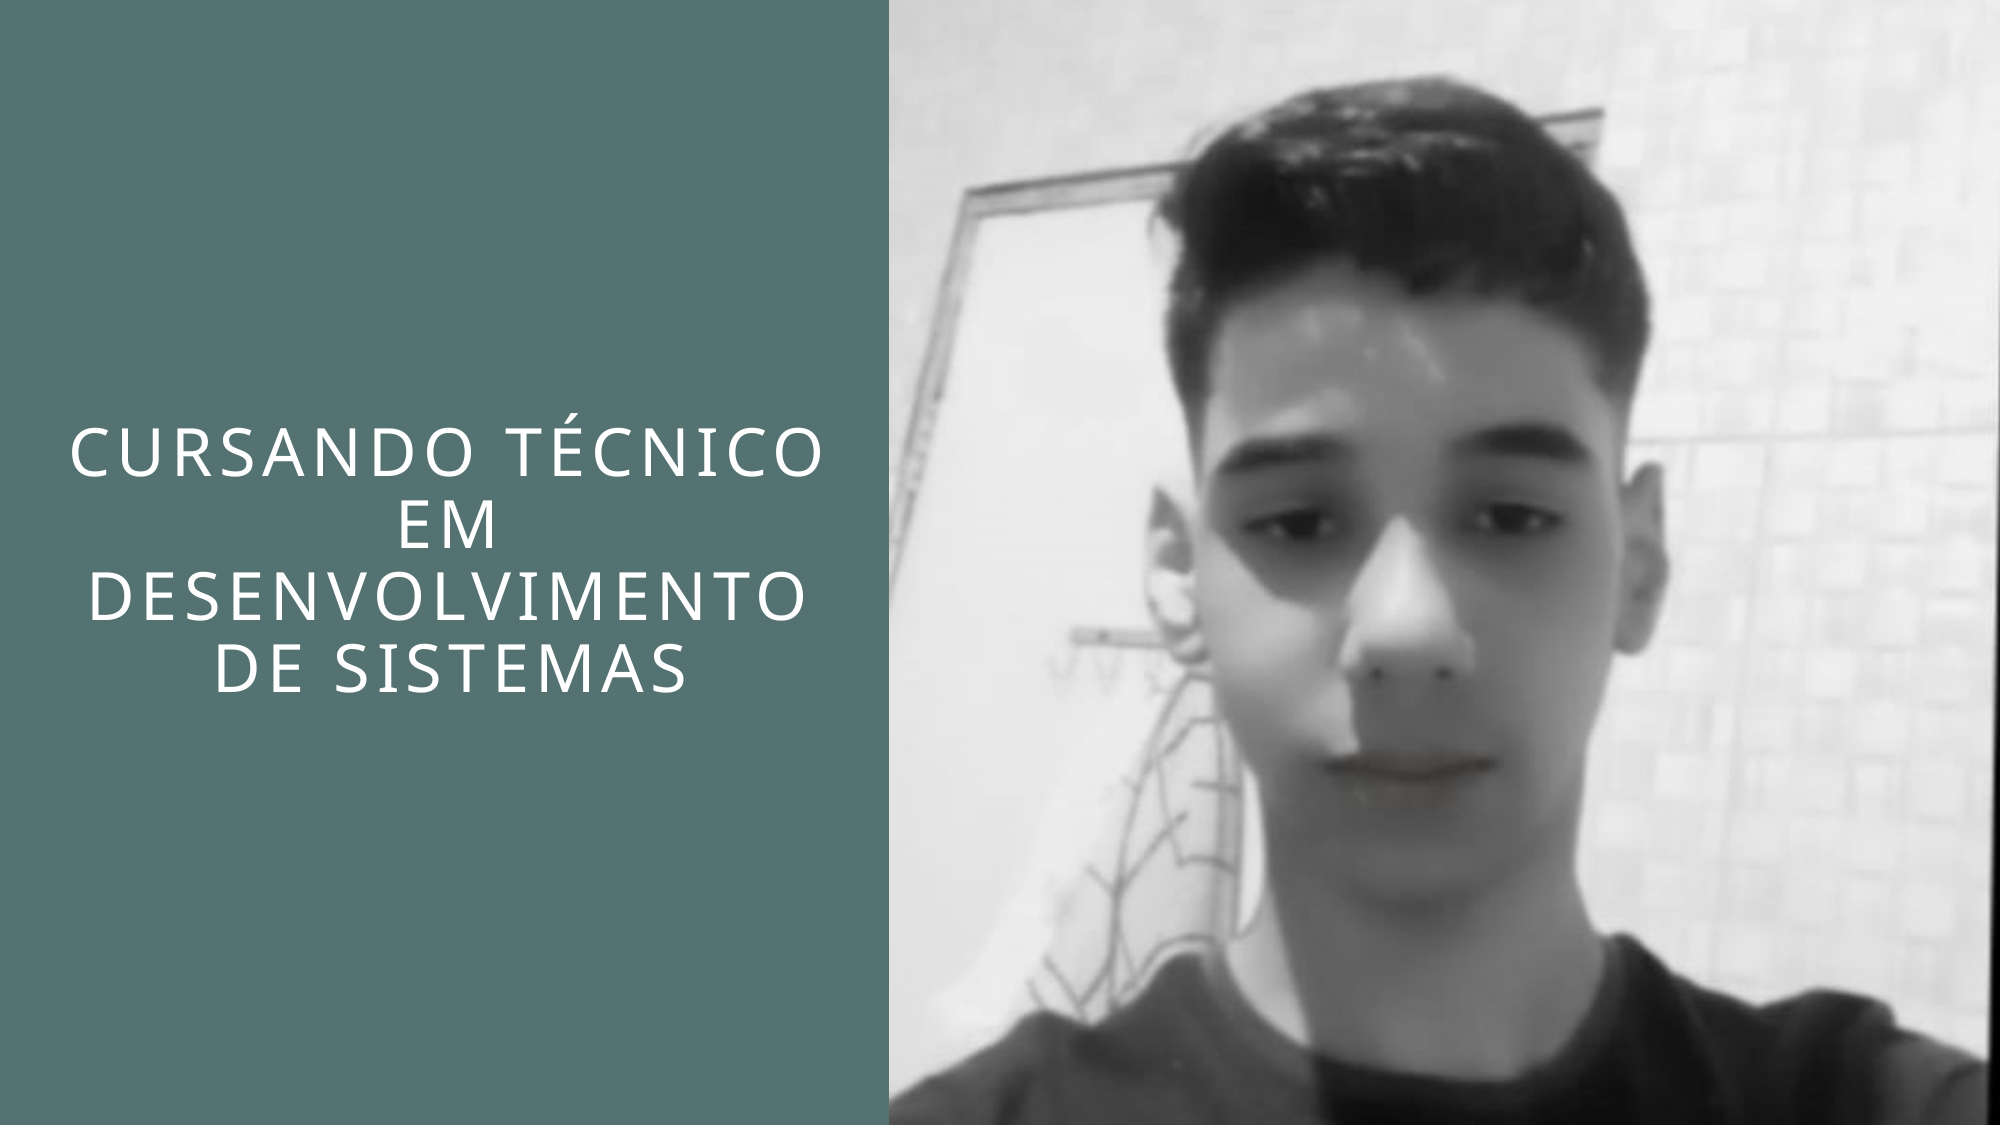

# CuRSANDO TÉCNICO EM DESENVOLVIMENTO DE SISTEMAS